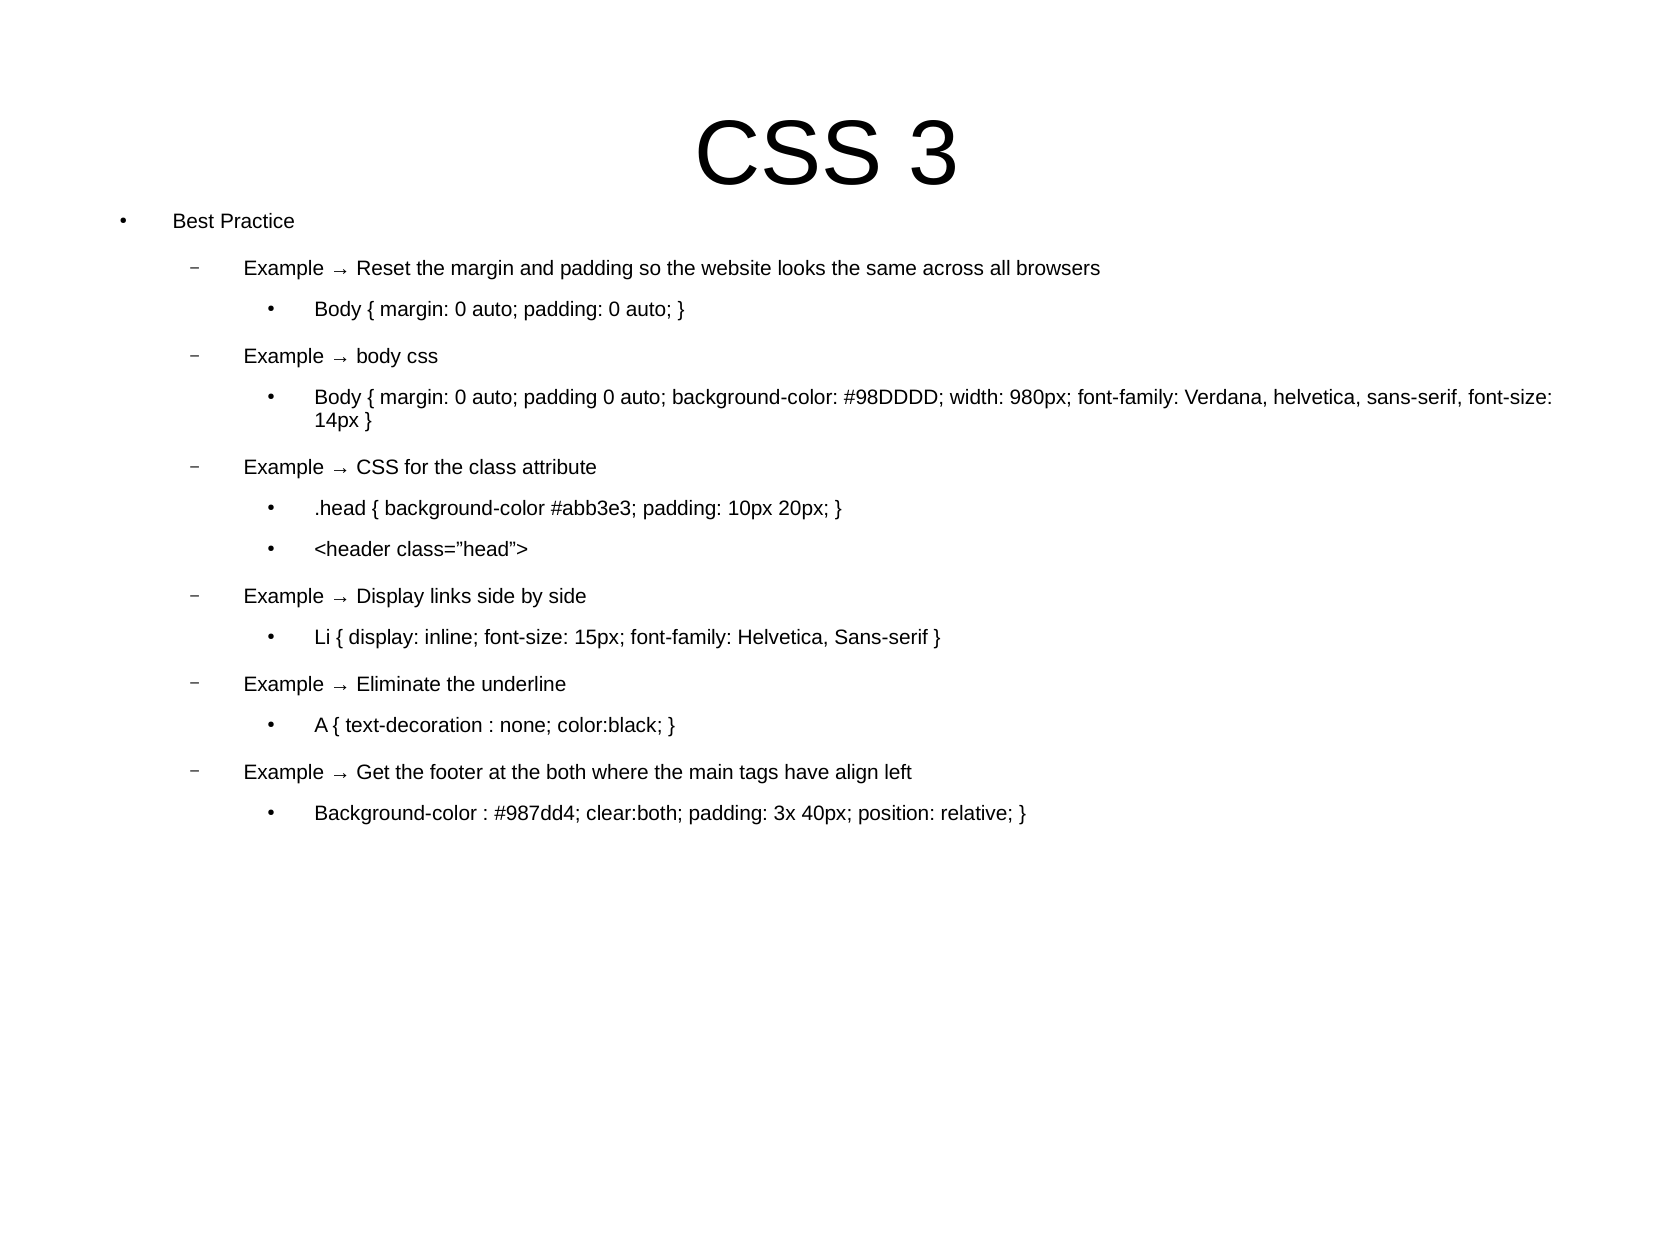

# CSS 3
Best Practice
Example → Reset the margin and padding so the website looks the same across all browsers
Body { margin: 0 auto; padding: 0 auto; }
Example → body css
Body { margin: 0 auto; padding 0 auto; background-color: #98DDDD; width: 980px; font-family: Verdana, helvetica, sans-serif, font-size: 14px }
Example → CSS for the class attribute
.head { background-color #abb3e3; padding: 10px 20px; }
<header class=”head”>
Example → Display links side by side
Li { display: inline; font-size: 15px; font-family: Helvetica, Sans-serif }
Example → Eliminate the underline
A { text-decoration : none; color:black; }
Example → Get the footer at the both where the main tags have align left
Background-color : #987dd4; clear:both; padding: 3x 40px; position: relative; }